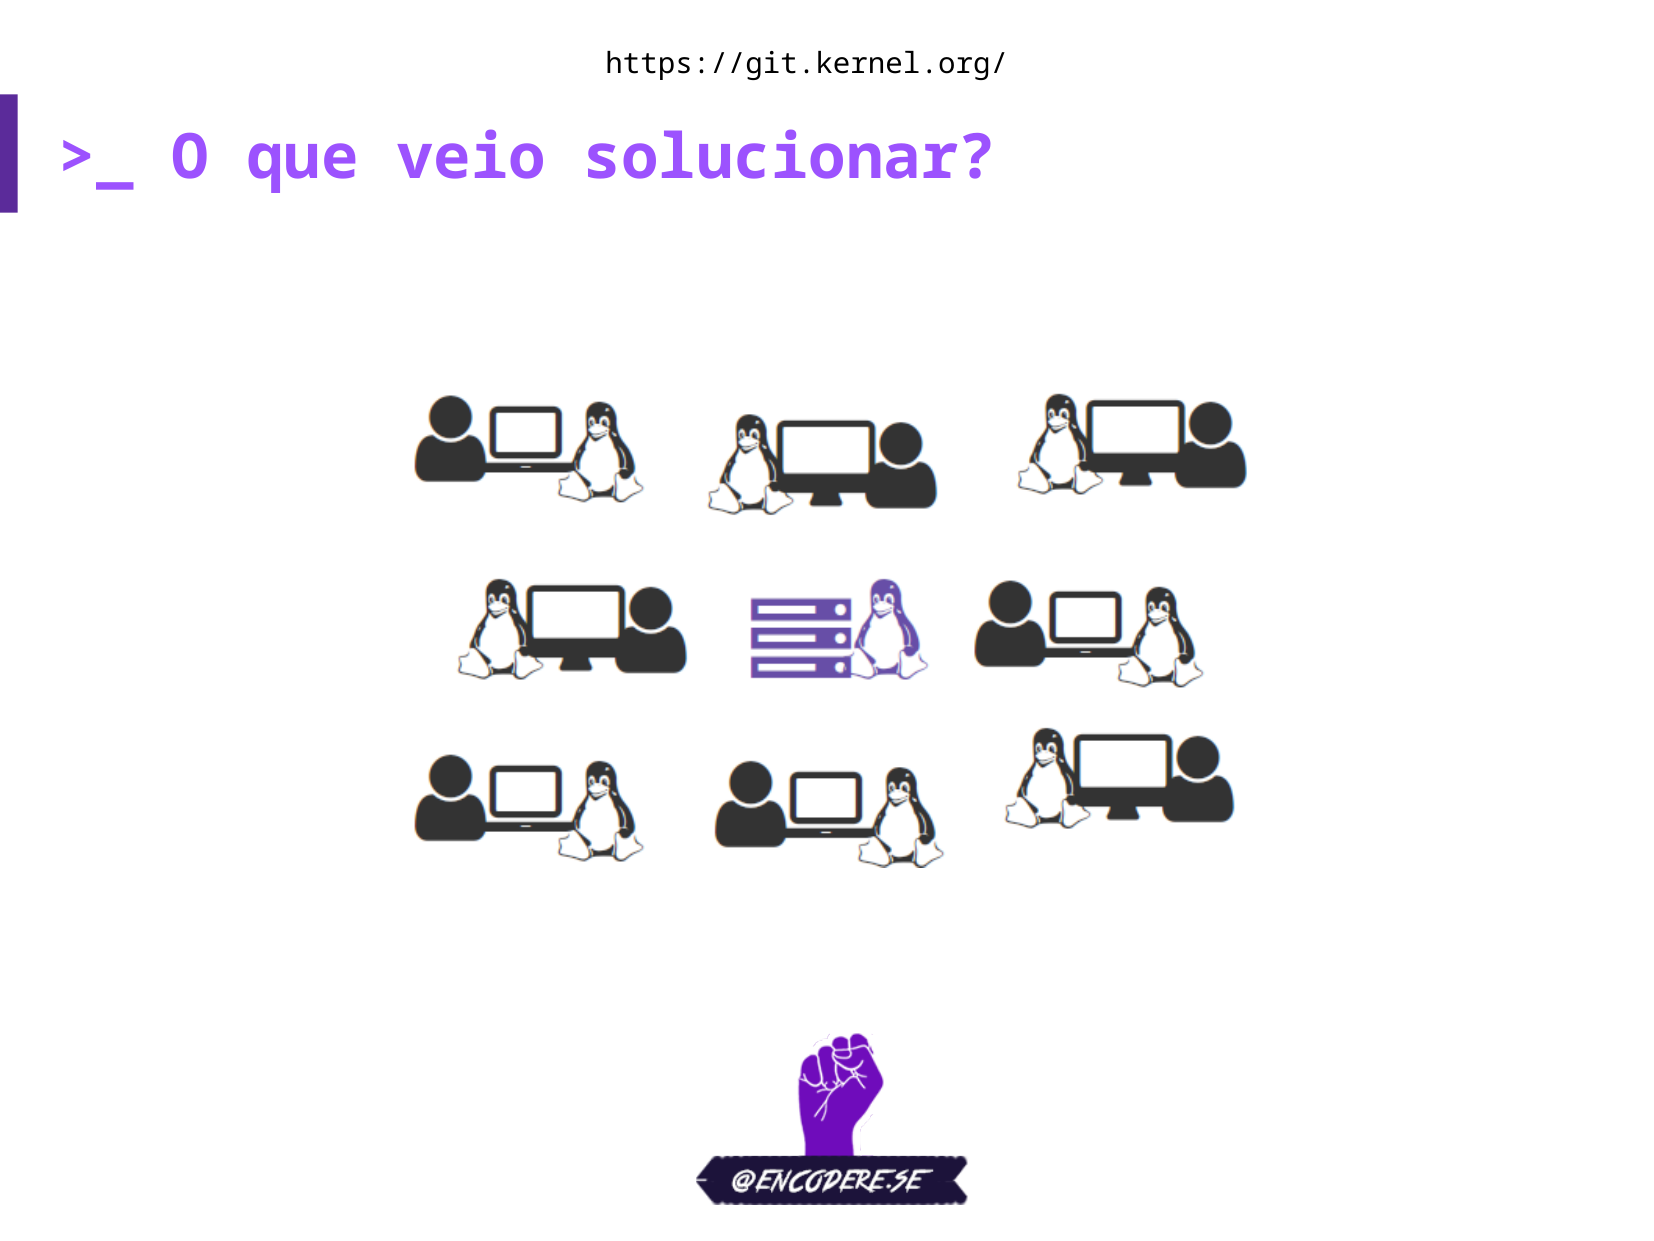

https://git.kernel.org/
# >_ O que veio solucionar?